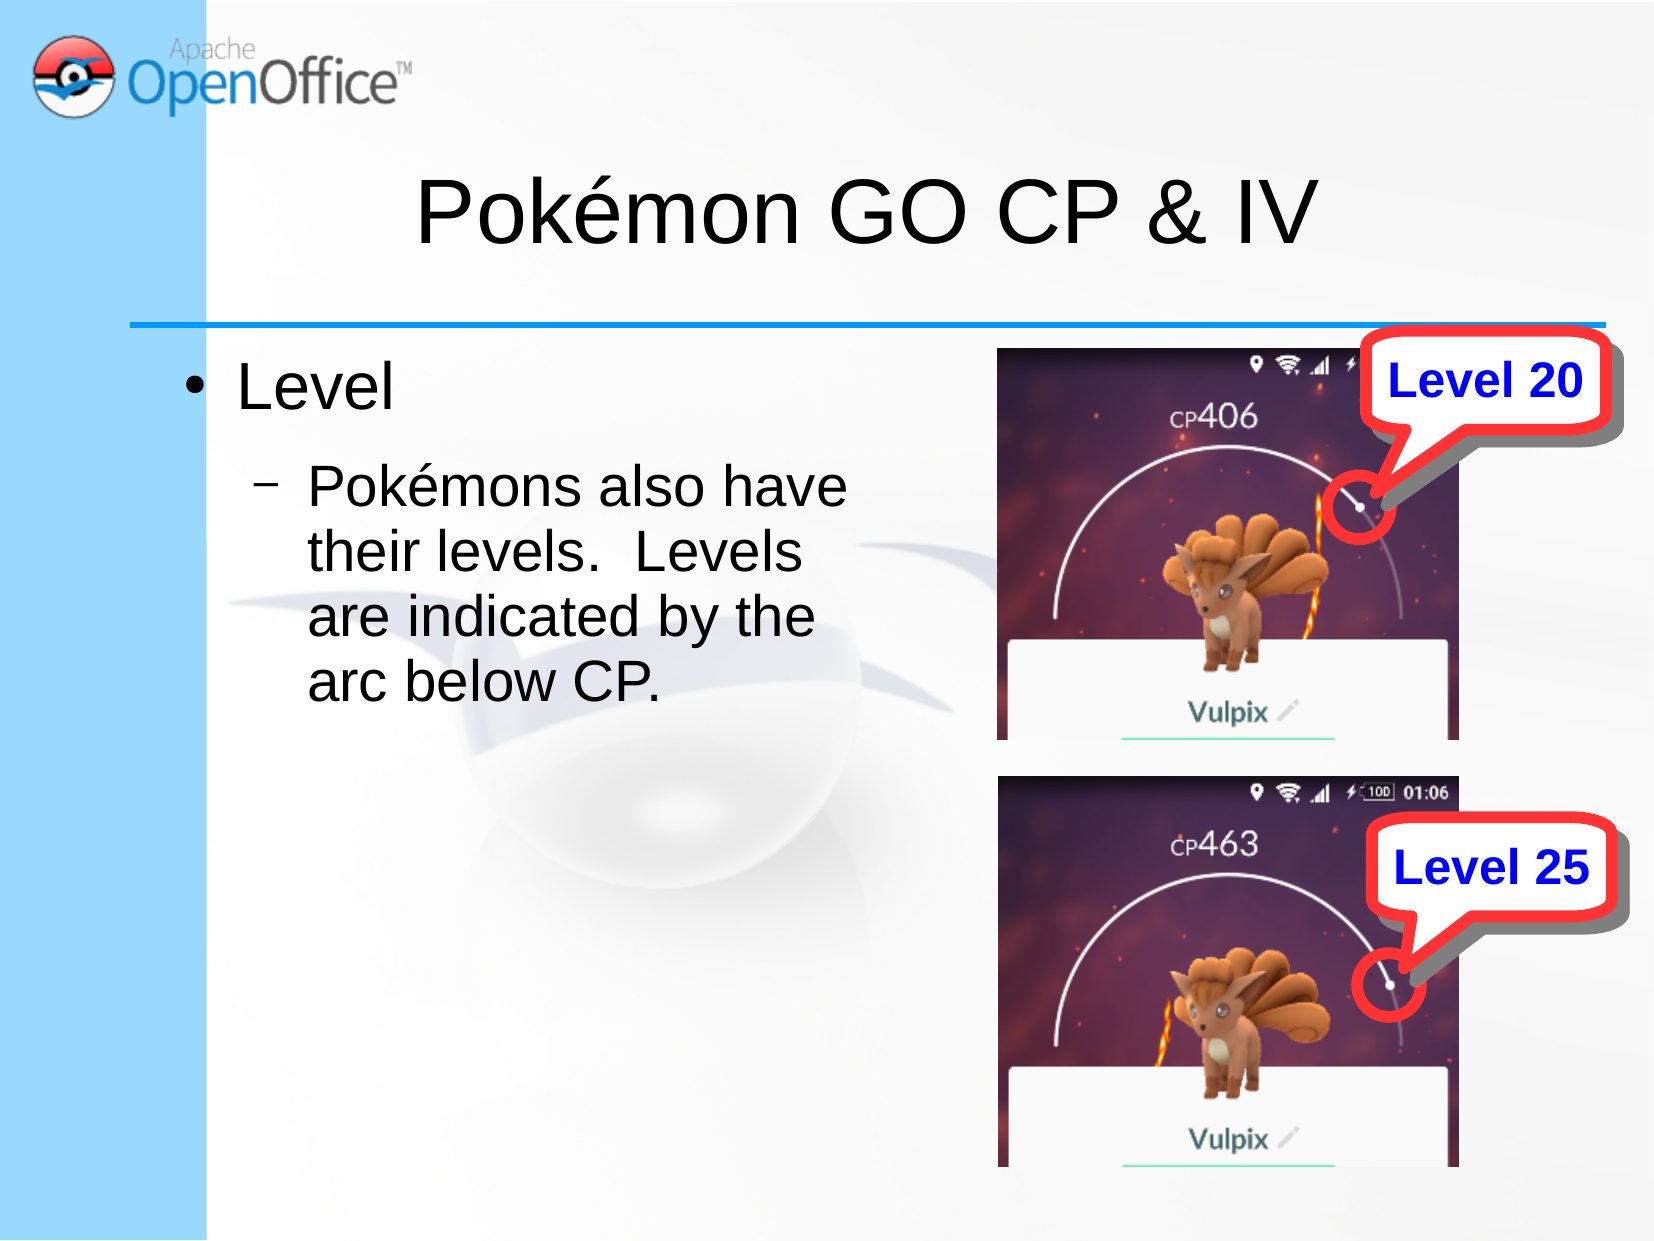

# Pokémon GO CP & IV
Level 20
Level
Pokémons also have their levels. Levels are indicated by the arc below CP.
Level 25